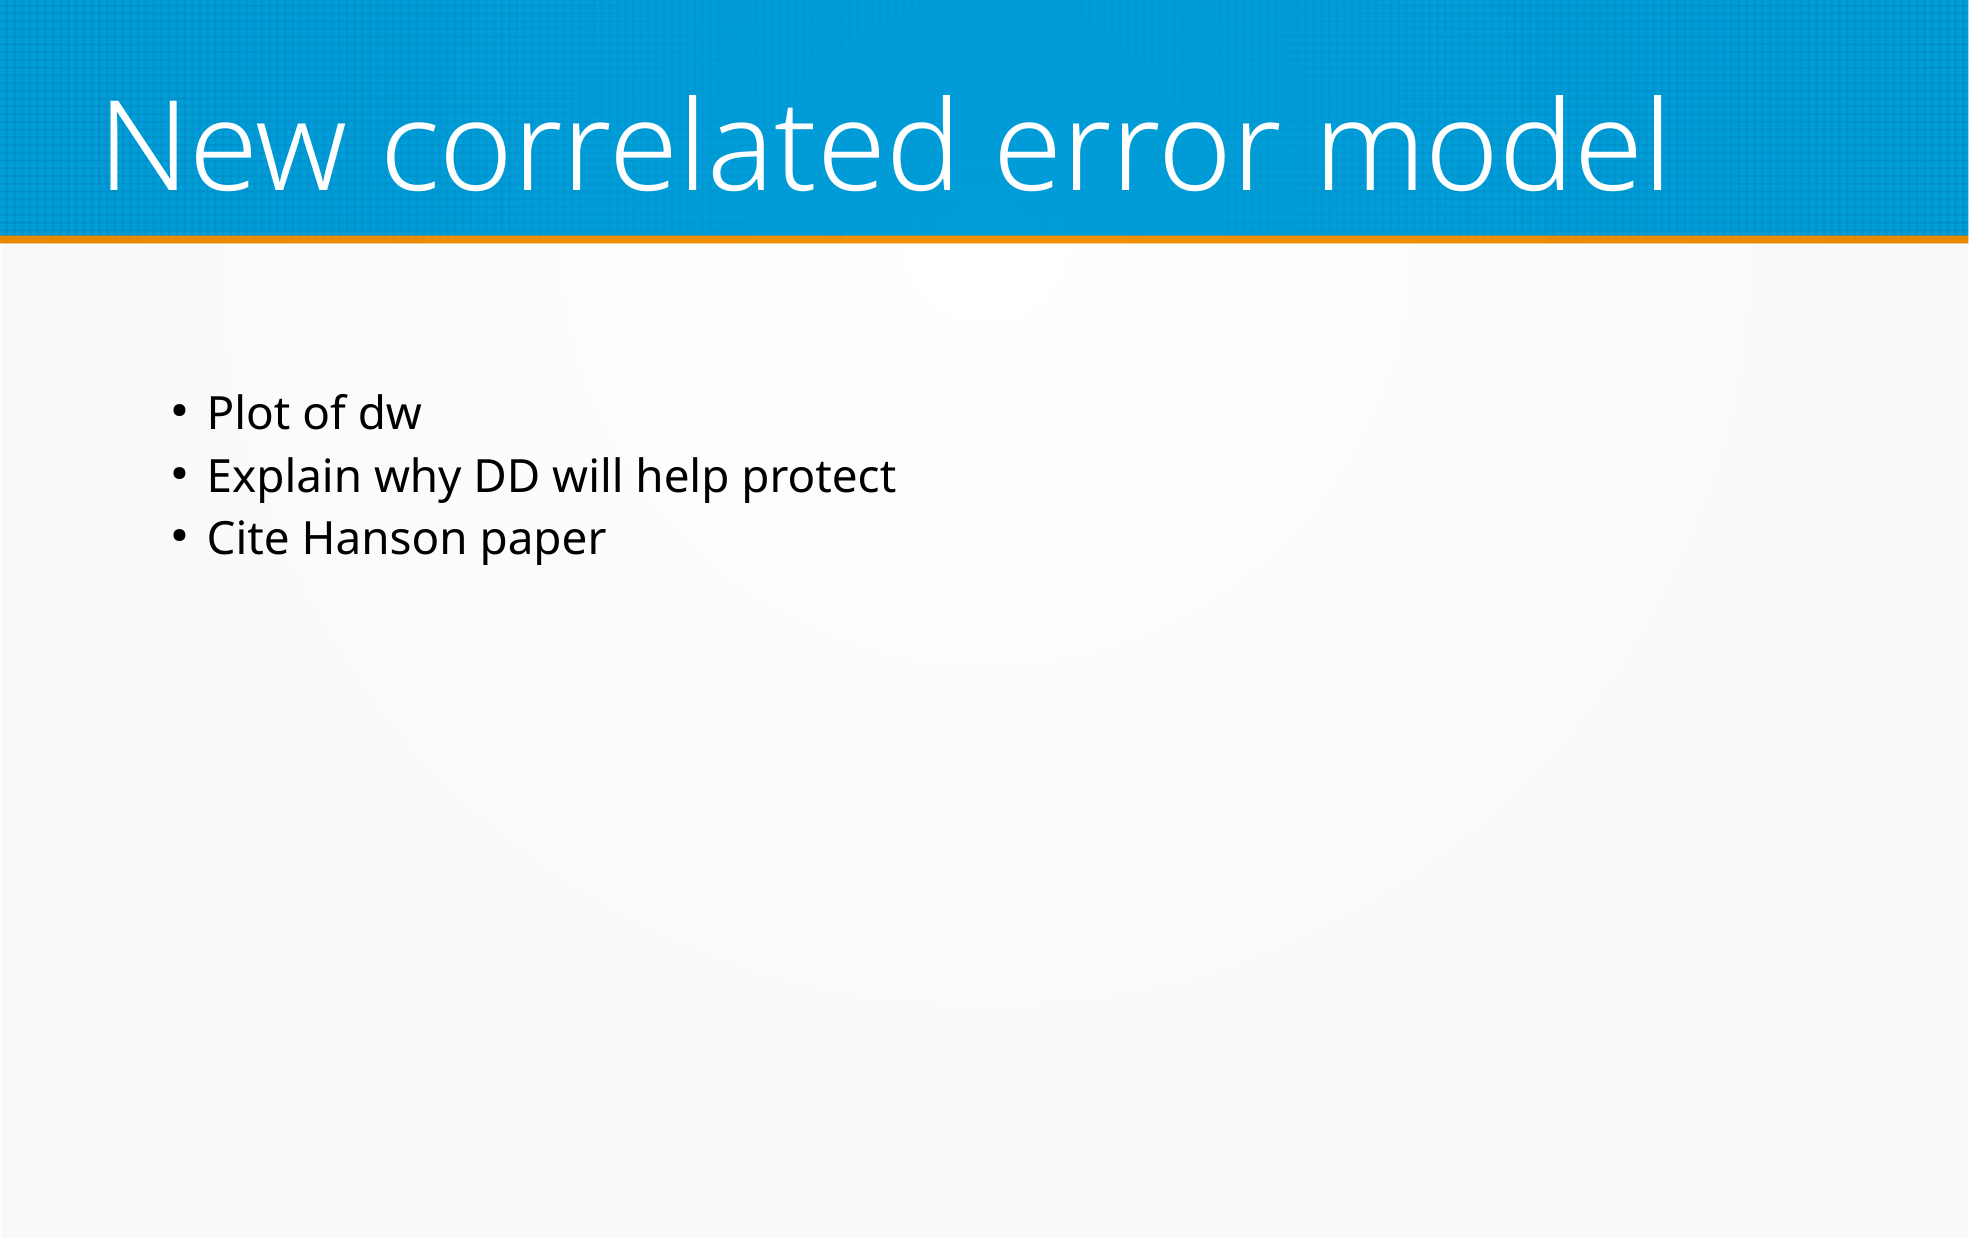

# New correlated error model
Plot of dw
Explain why DD will help protect
Cite Hanson paper